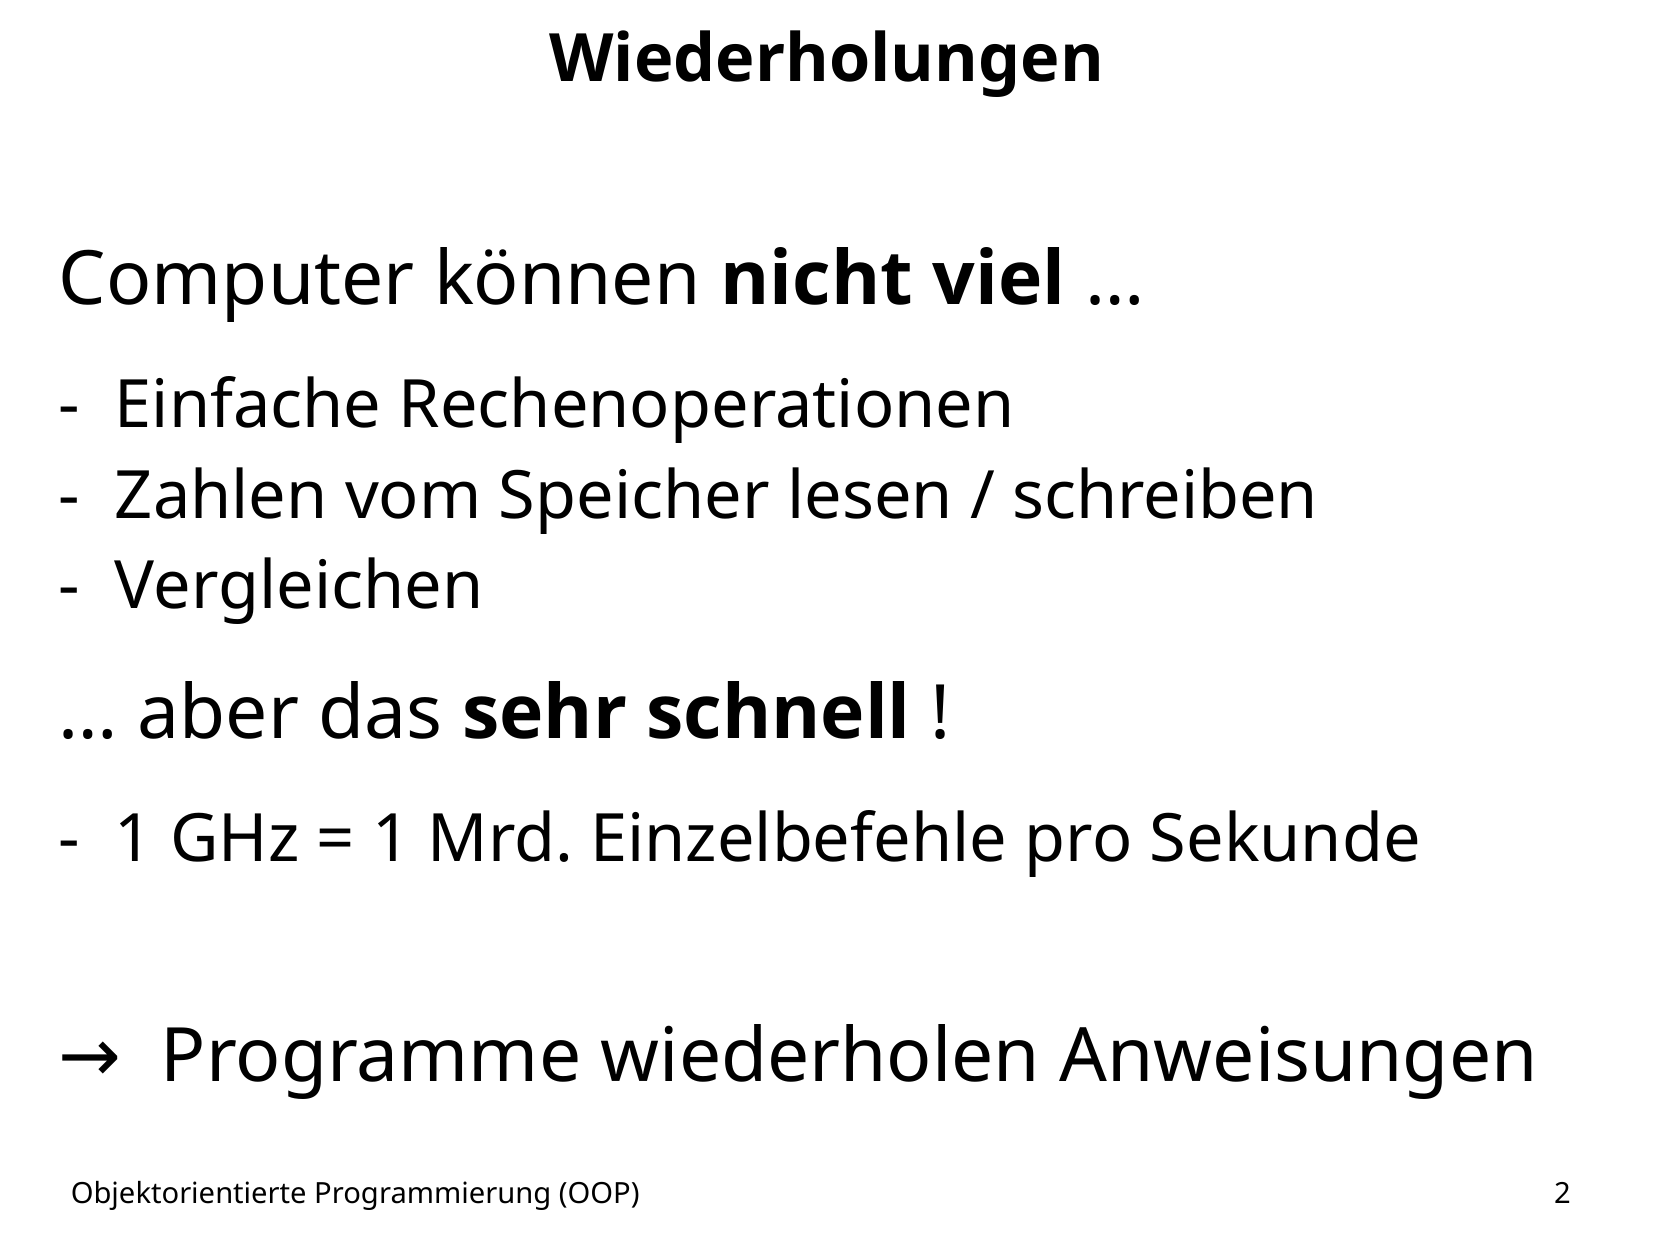

# Wiederholungen
Computer können nicht viel …
- Einfache Rechenoperationen
- Zahlen vom Speicher lesen / schreiben
- Vergleichen
… aber das sehr schnell !
- 1 GHz = 1 Mrd. Einzelbefehle pro Sekunde
→ Programme wiederholen Anweisungen
Objektorientierte Programmierung (OOP)
2